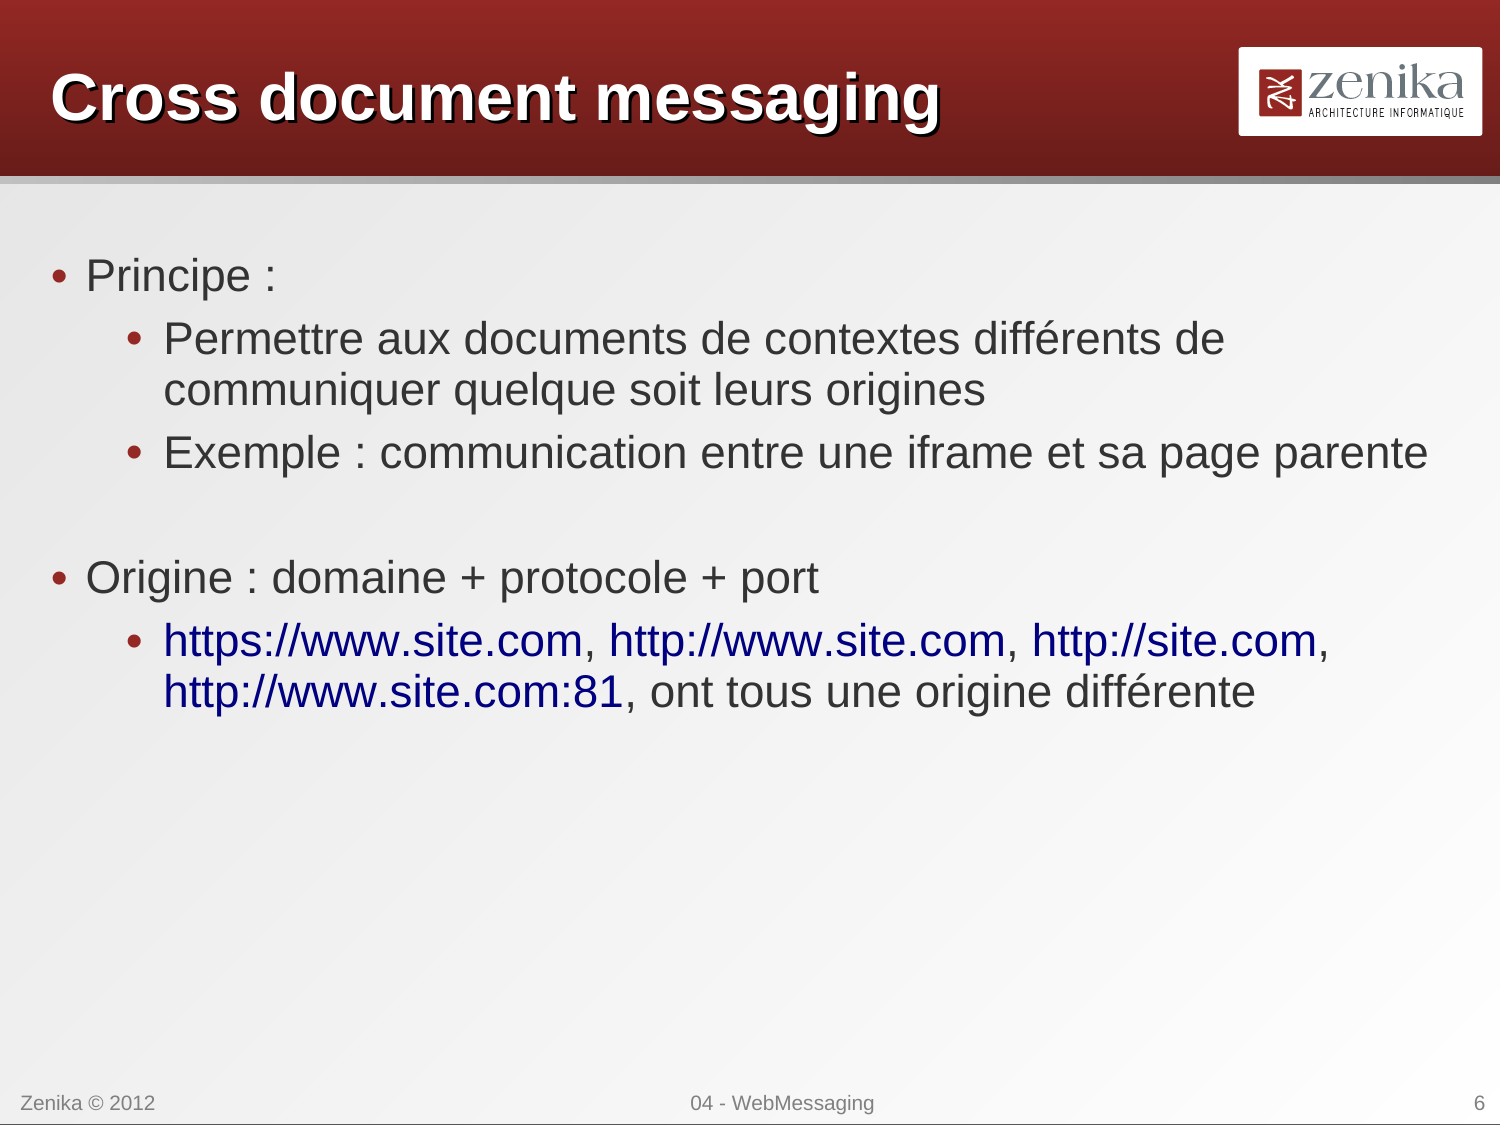

# Cross document messaging
Principe :
Permettre aux documents de contextes différents de communiquer quelque soit leurs origines
Exemple : communication entre une iframe et sa page parente
Origine : domaine + protocole + port
https://www.site.com, http://www.site.com, http://site.com, http://www.site.com:81, ont tous une origine différente